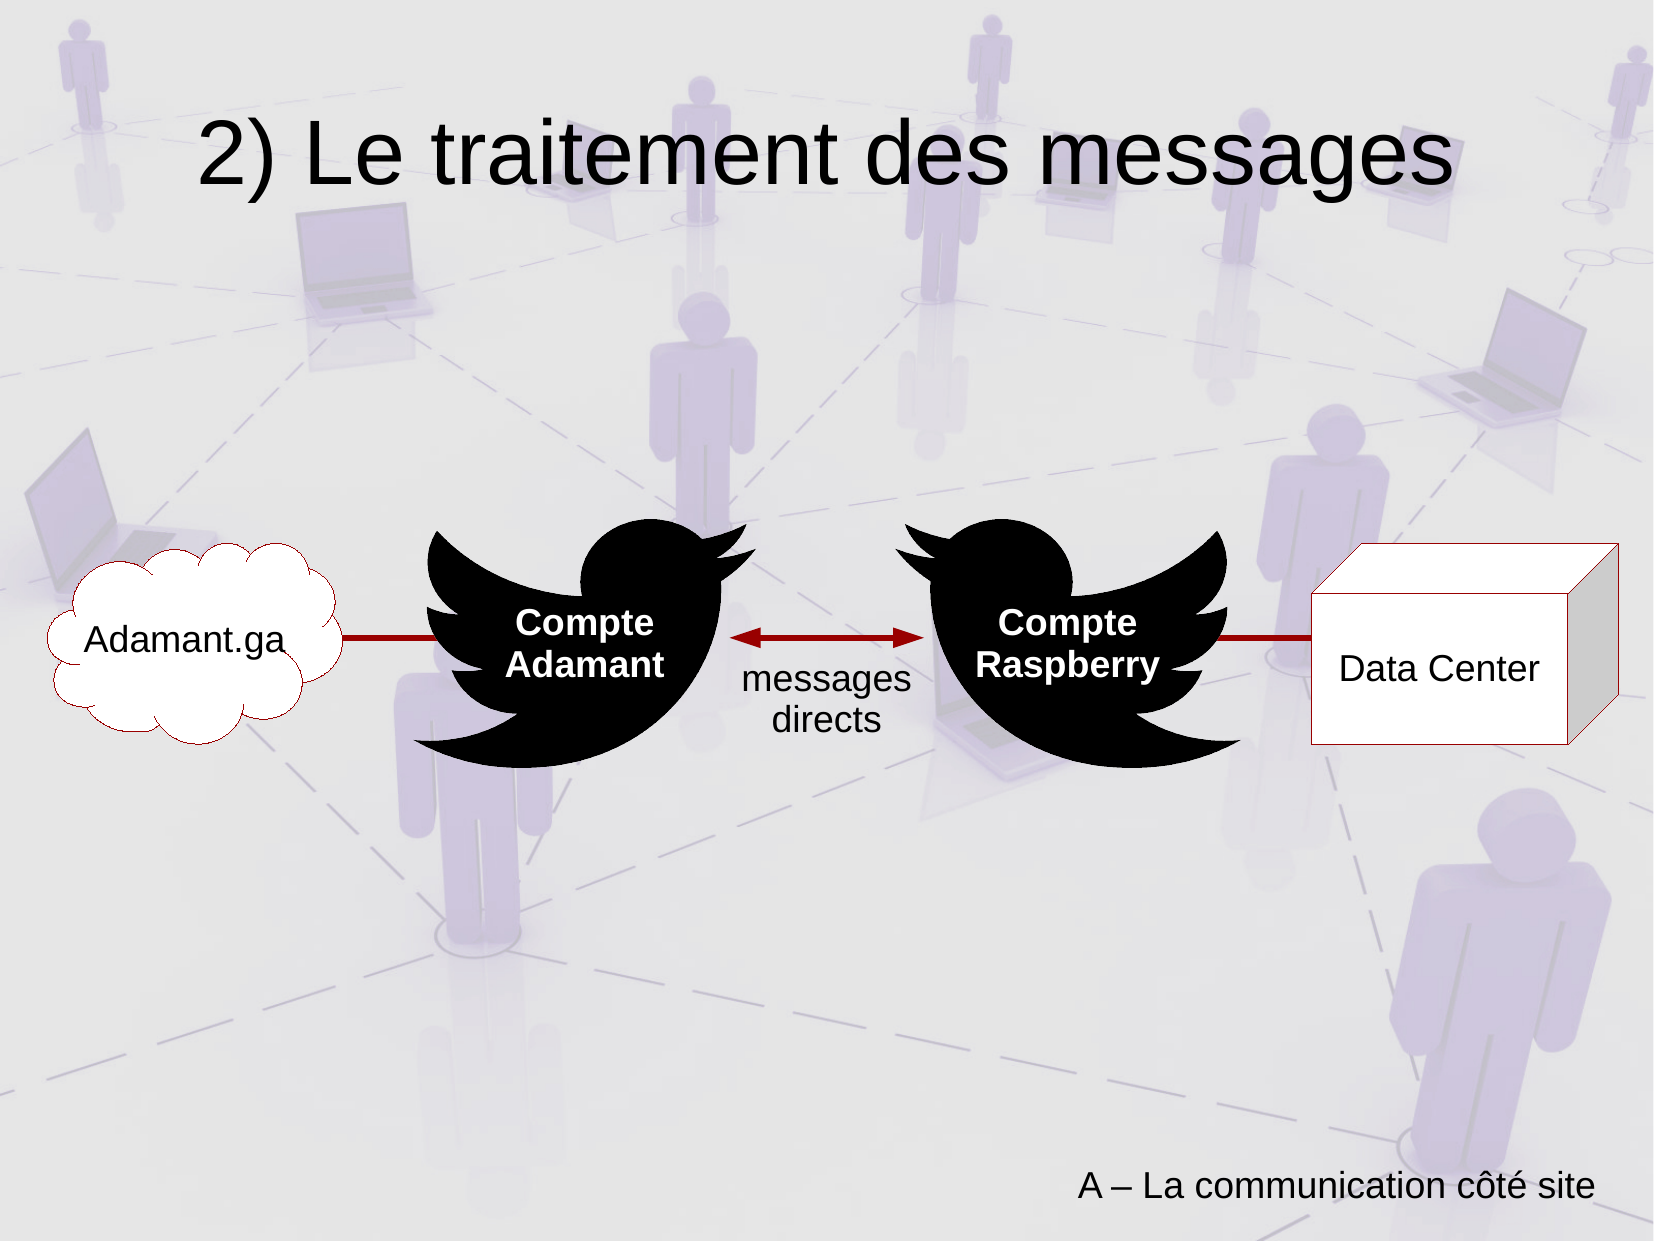

# 2) Le traitement des messages
Compte
Adamant
Compte
Raspberry
Adamant.ga
Data Center
messages
directs
A – La communication côté site